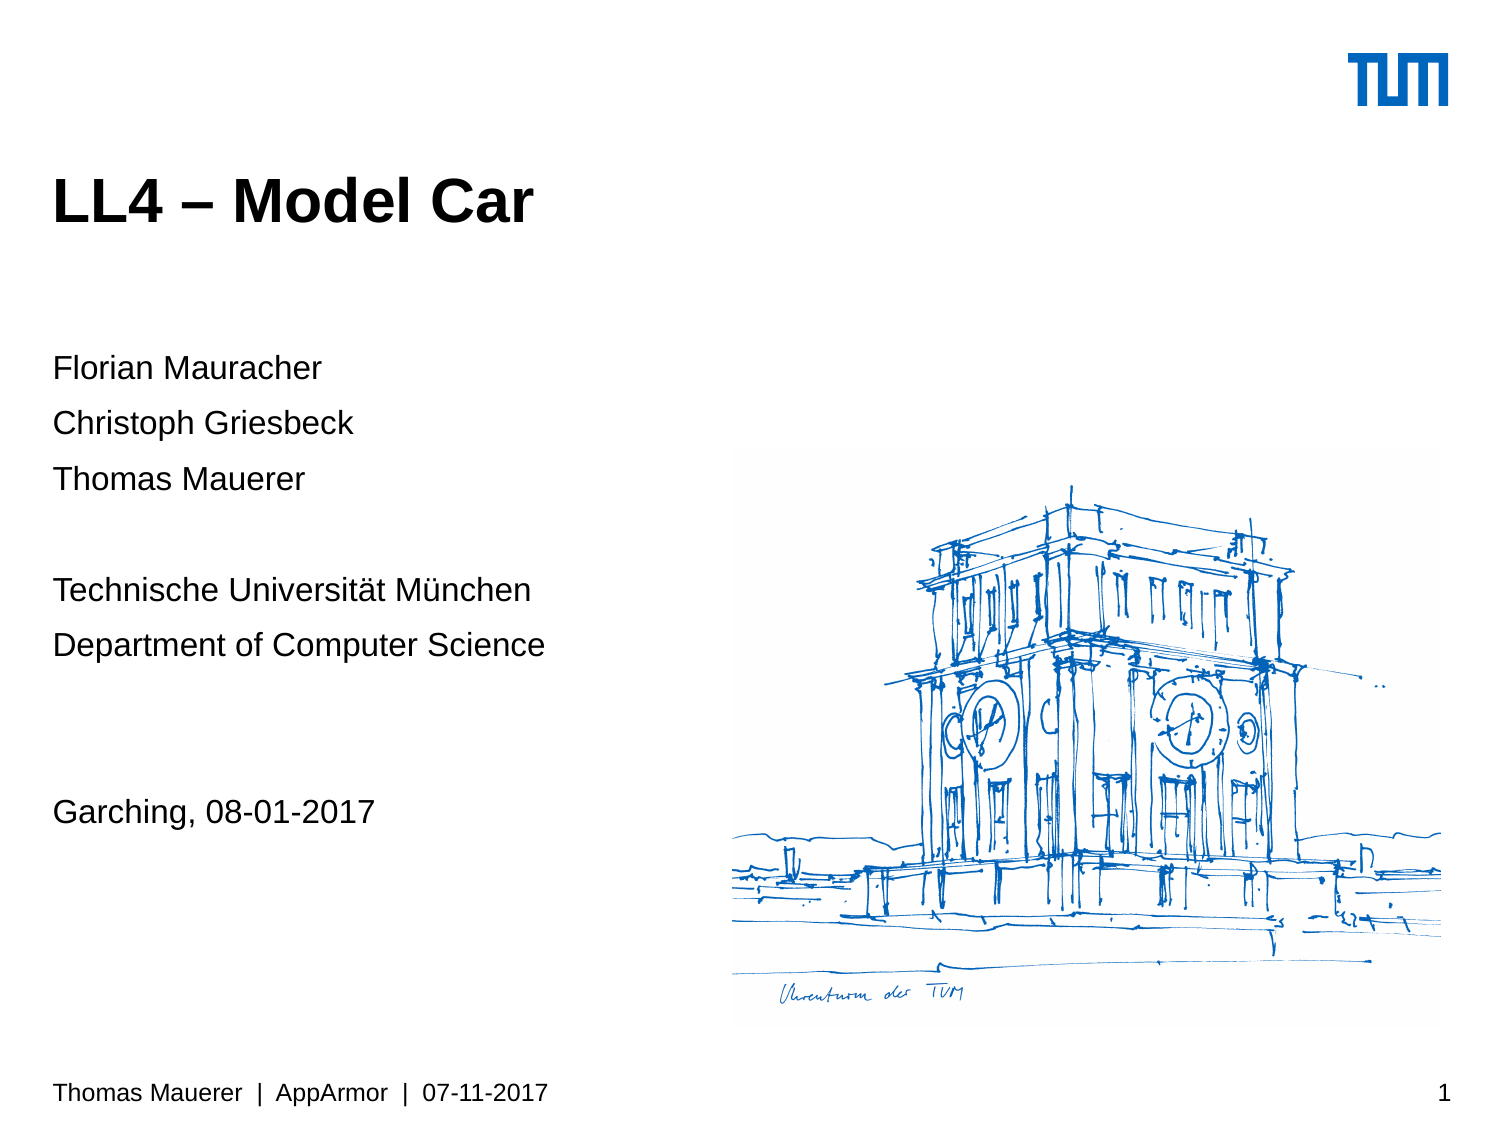

# LL4 – Model Car
Florian Mauracher
Christoph Griesbeck
Thomas Mauerer
Technische Universität München
Department of Computer Science
Garching, 08-01-2017
Thomas Mauerer | AppArmor | 07-11-2017
1